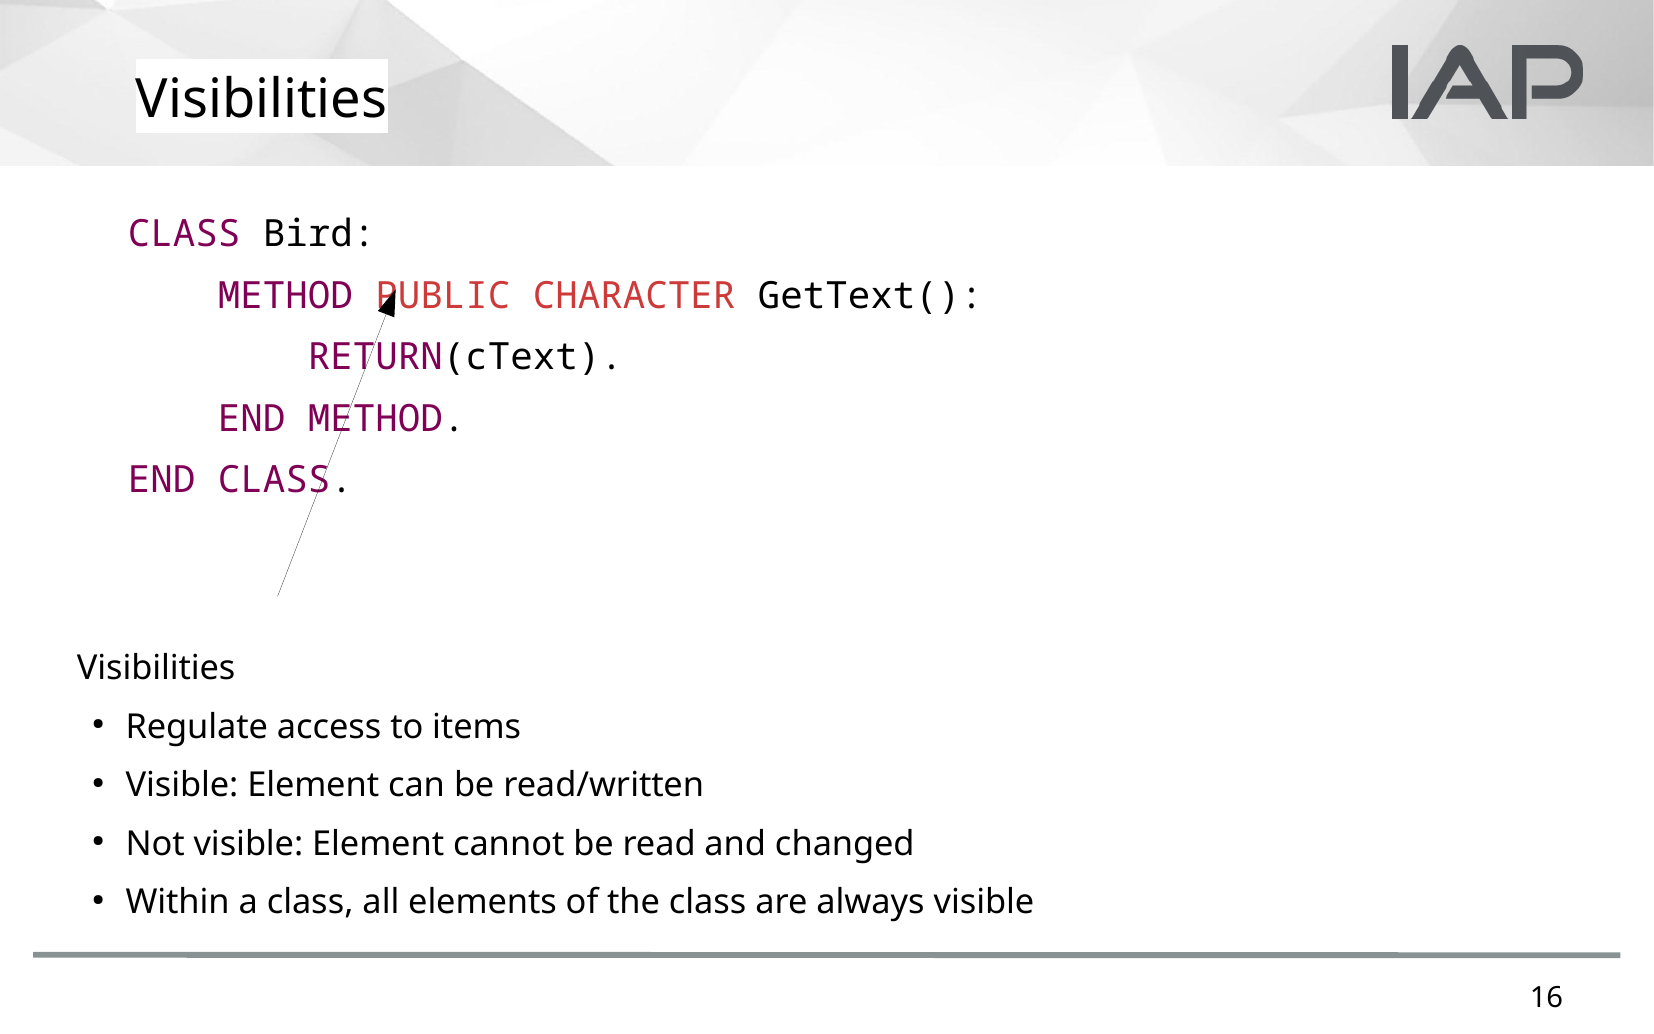

# Visibilities
CLASS Bird:
 METHOD PUBLIC CHARACTER GetText():
 RETURN(cText).
 END METHOD.
END CLASS.
Visibilities
Regulate access to items
Visible: Element can be read/written
Not visible: Element cannot be read and changed
Within a class, all elements of the class are always visible
16